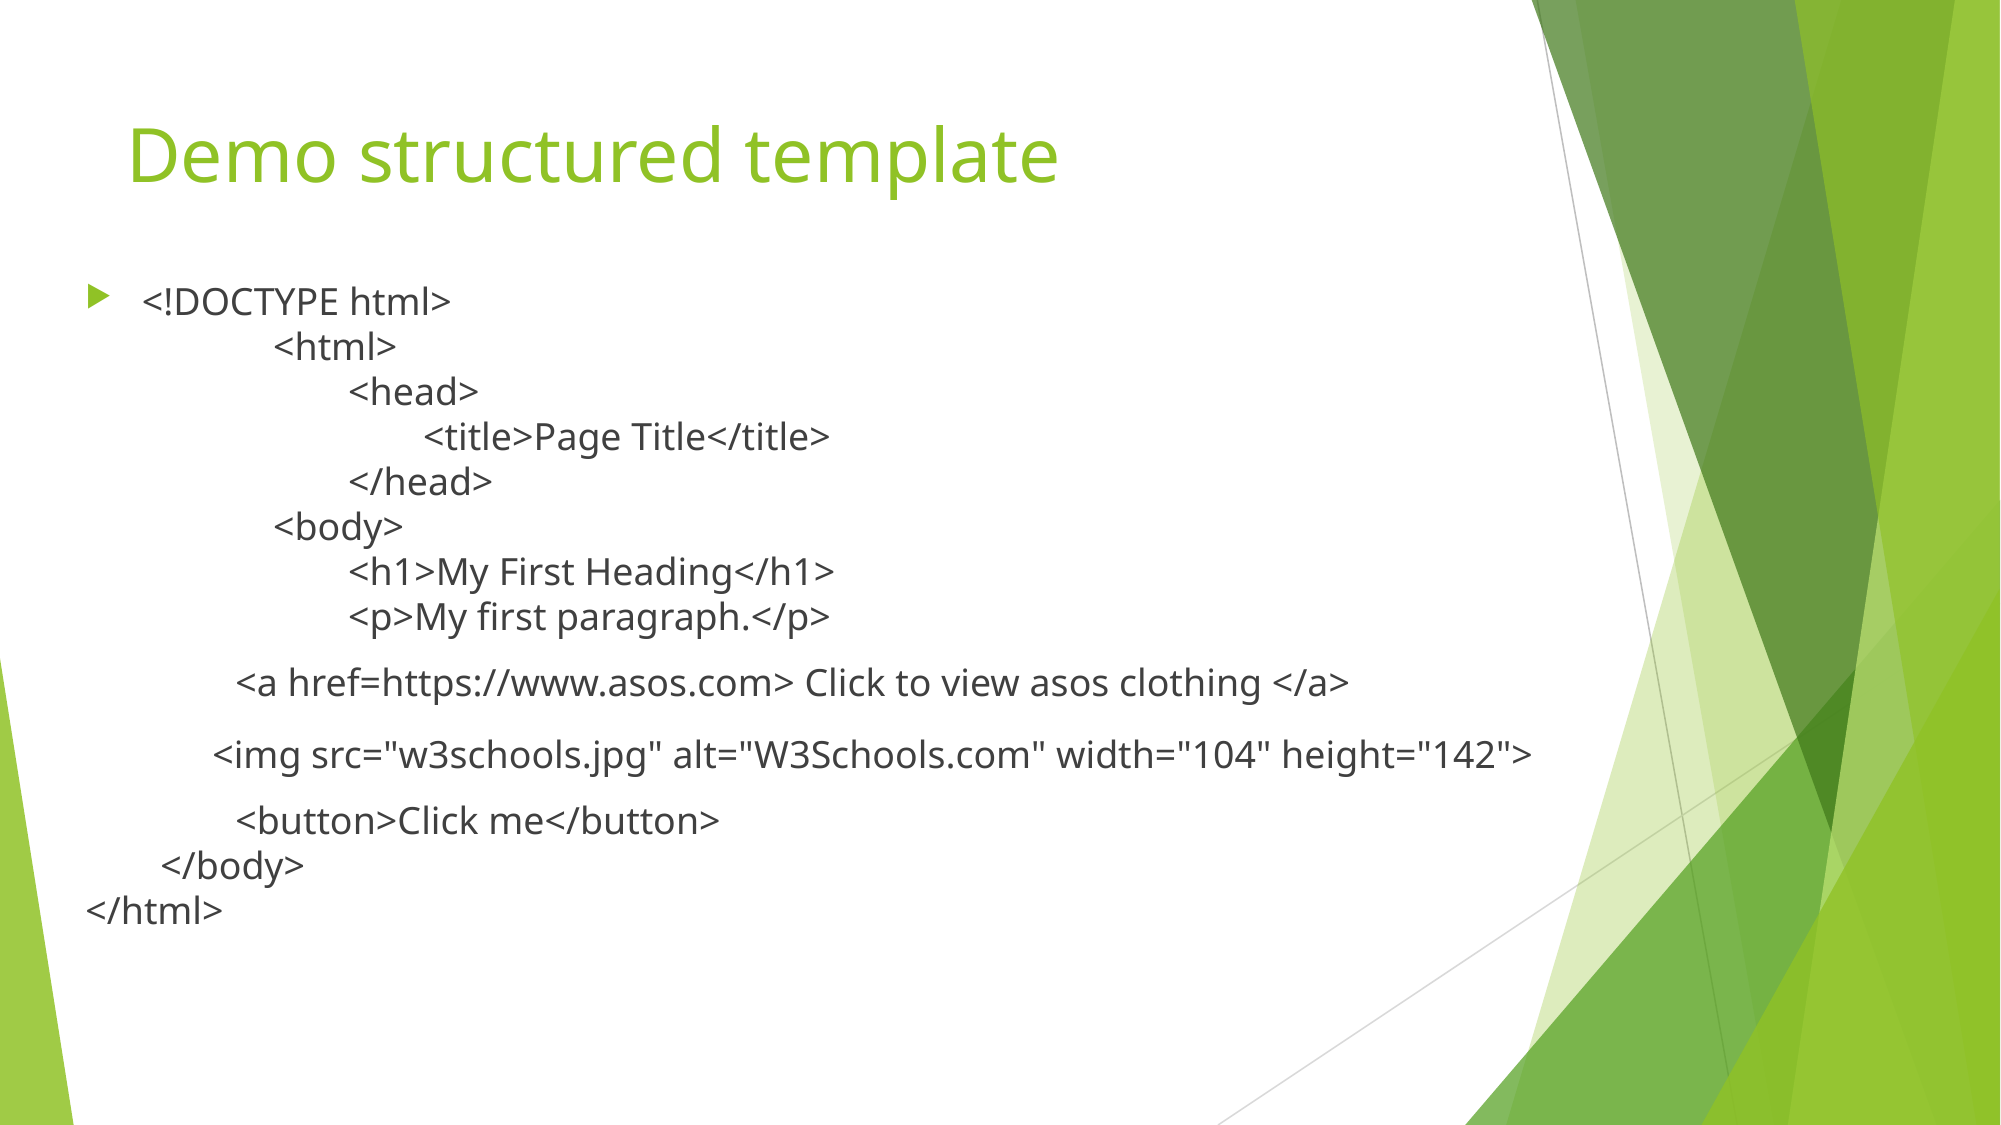

# Demo structured template
<!DOCTYPE html>
	<html>
		<head>
			<title>Page Title</title>
		</head>
	<body>
		<h1>My First Heading</h1>
		<p>My first paragraph.</p>
		<a href=https://www.asos.com> Click to view asos clothing </a>
 <img src="w3schools.jpg" alt="W3Schools.com" width="104" height="142">
		<button>Click me</button>
	</body>
</html>